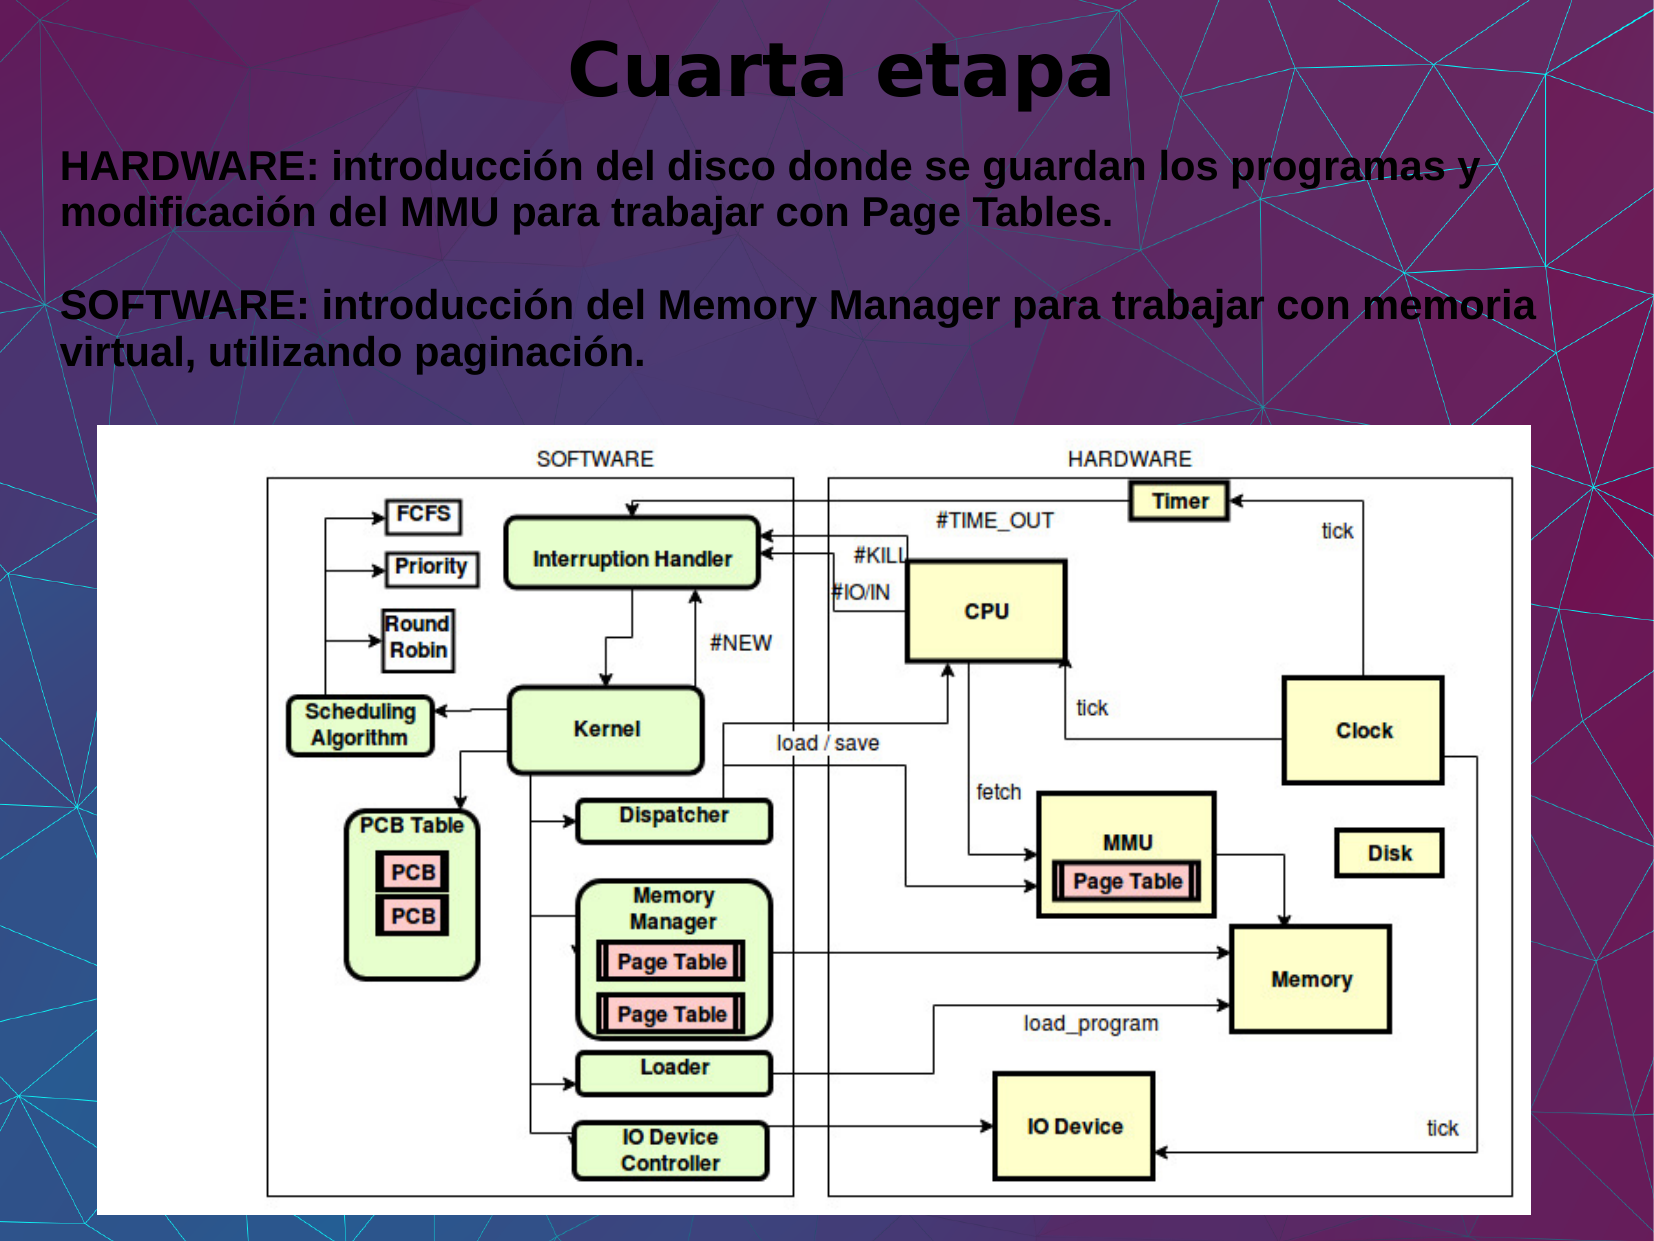

# Cuarta etapa
HARDWARE: introducción del disco donde se guardan los programas y modificación del MMU para trabajar con Page Tables.
SOFTWARE: introducción del Memory Manager para trabajar con memoria virtual, utilizando paginación.